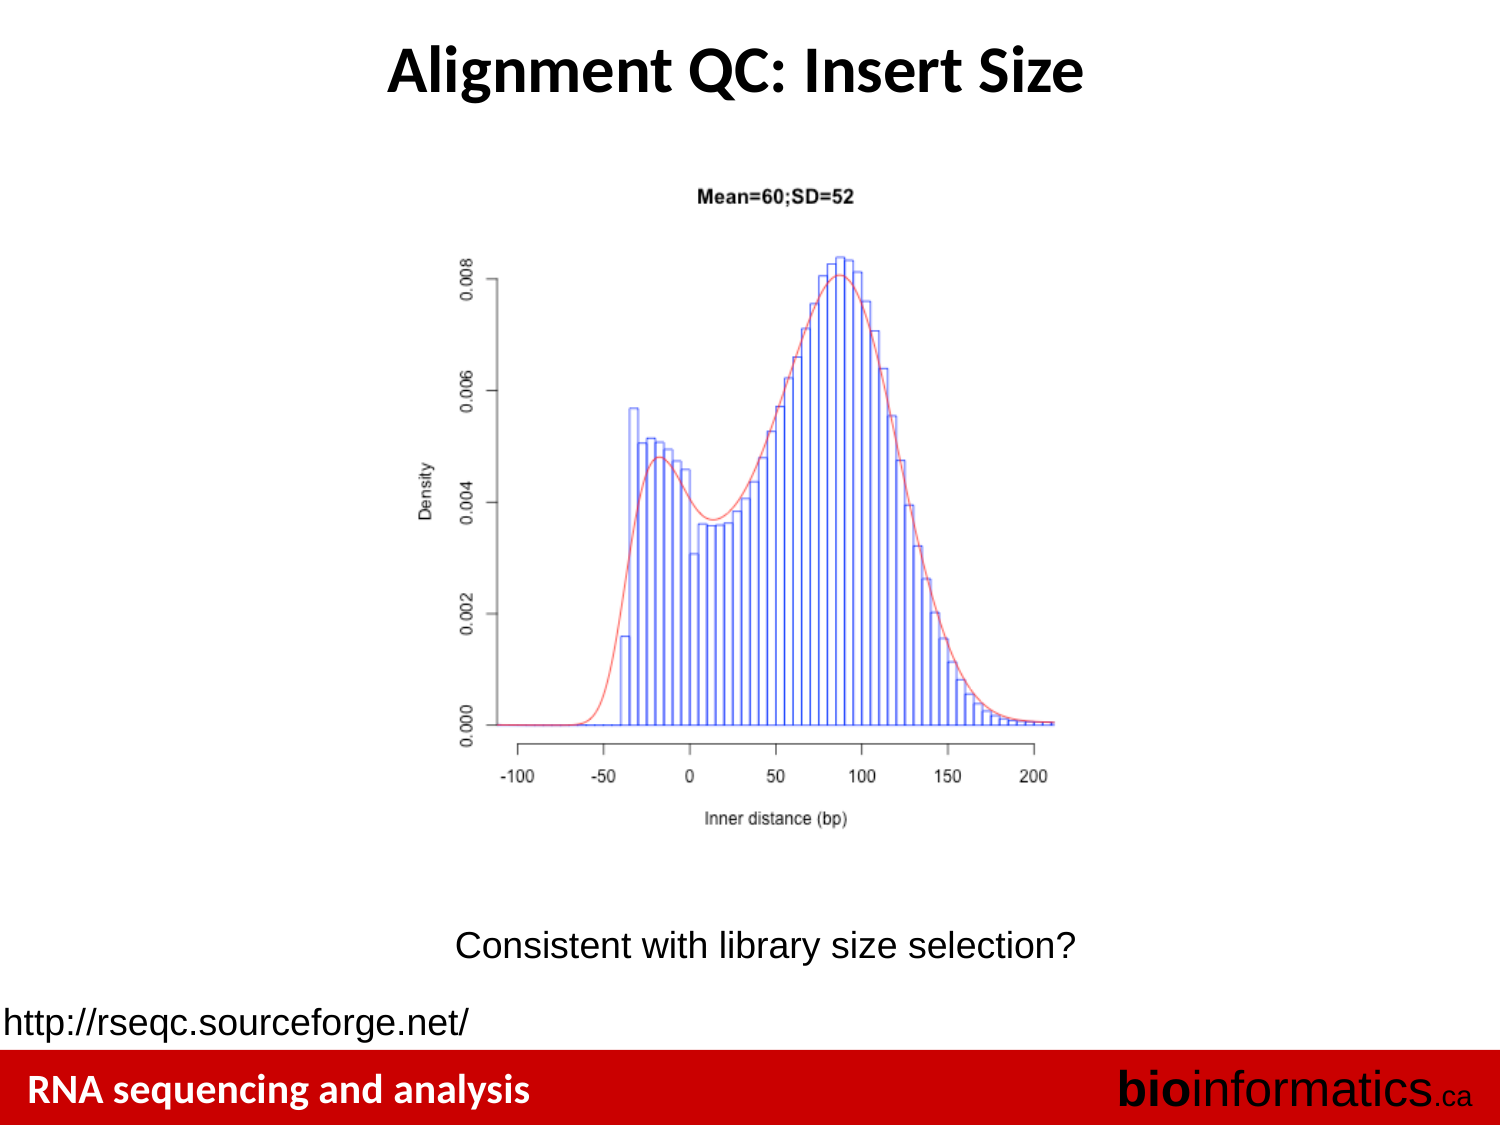

# Alignment QC: Insert Size
Consistent with library size selection?
http://rseqc.sourceforge.net/